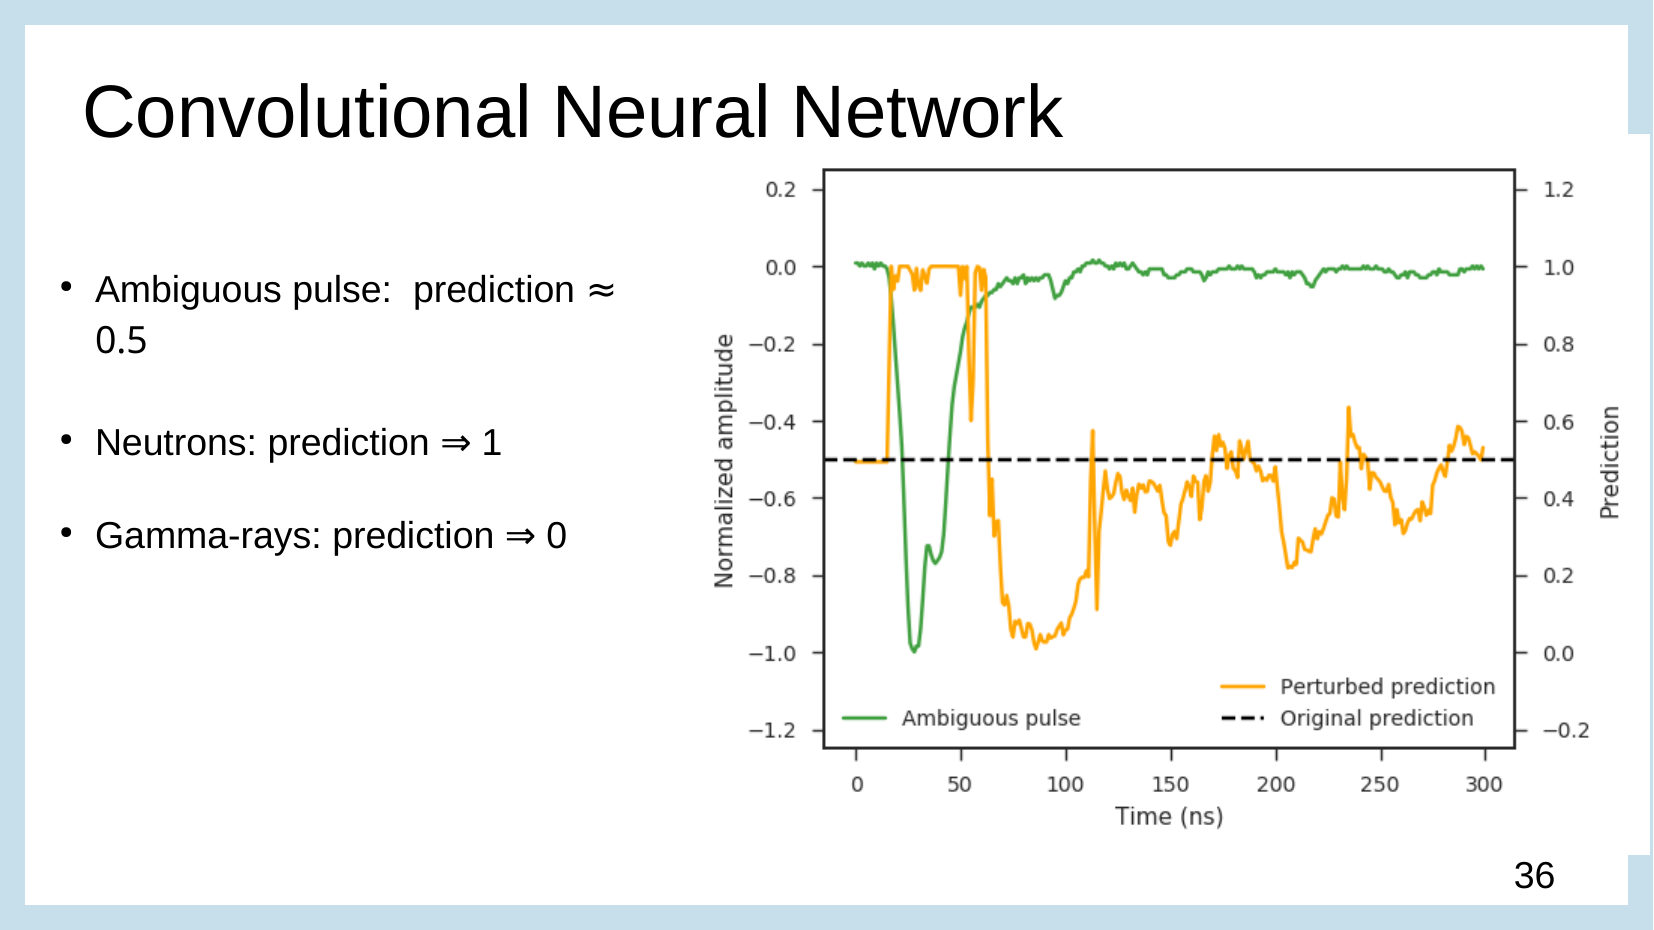

# Convolutional Neural Network
Ambiguous pulse: prediction ≈ 0.5
Neutrons: prediction ⇒ 1
Gamma-rays: prediction ⇒ 0